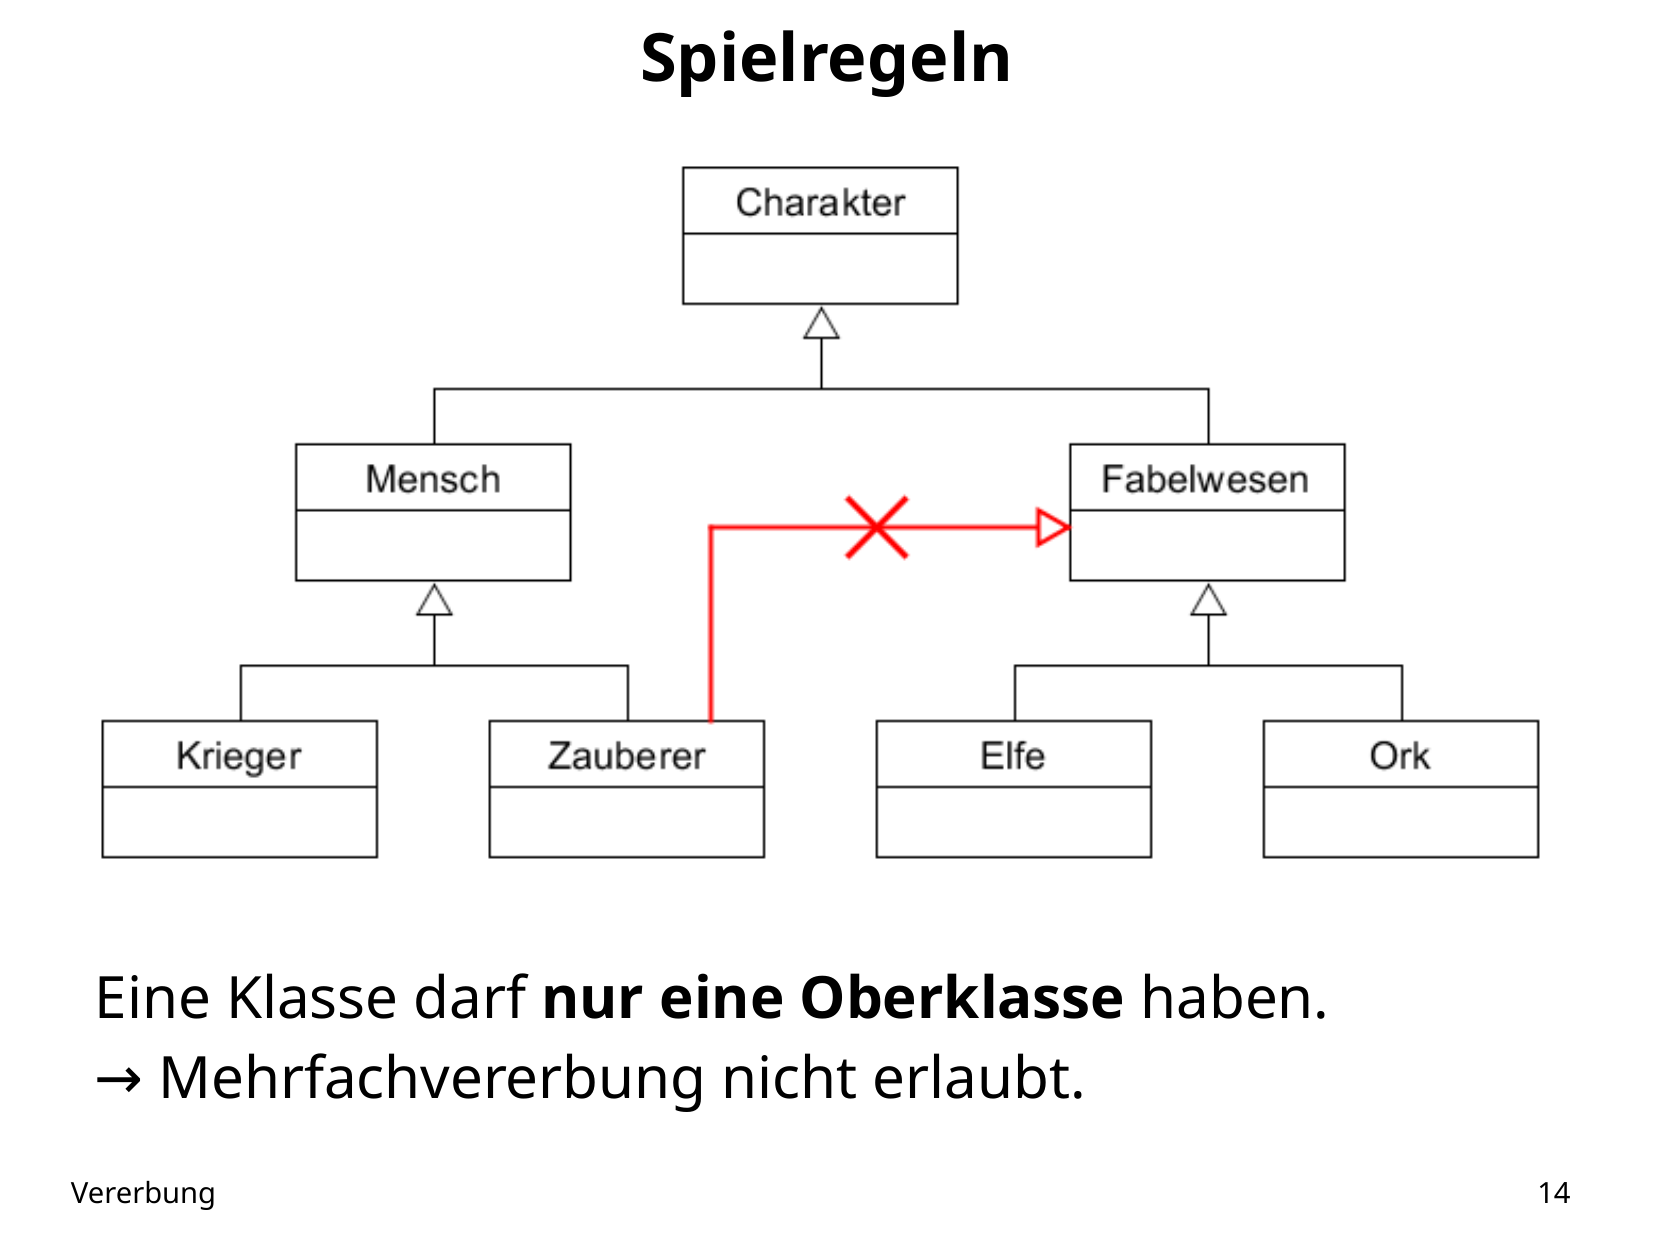

# Spielregeln
Eine Klasse darf nur eine Oberklasse haben.
→ Mehrfachvererbung nicht erlaubt.
Vererbung
14